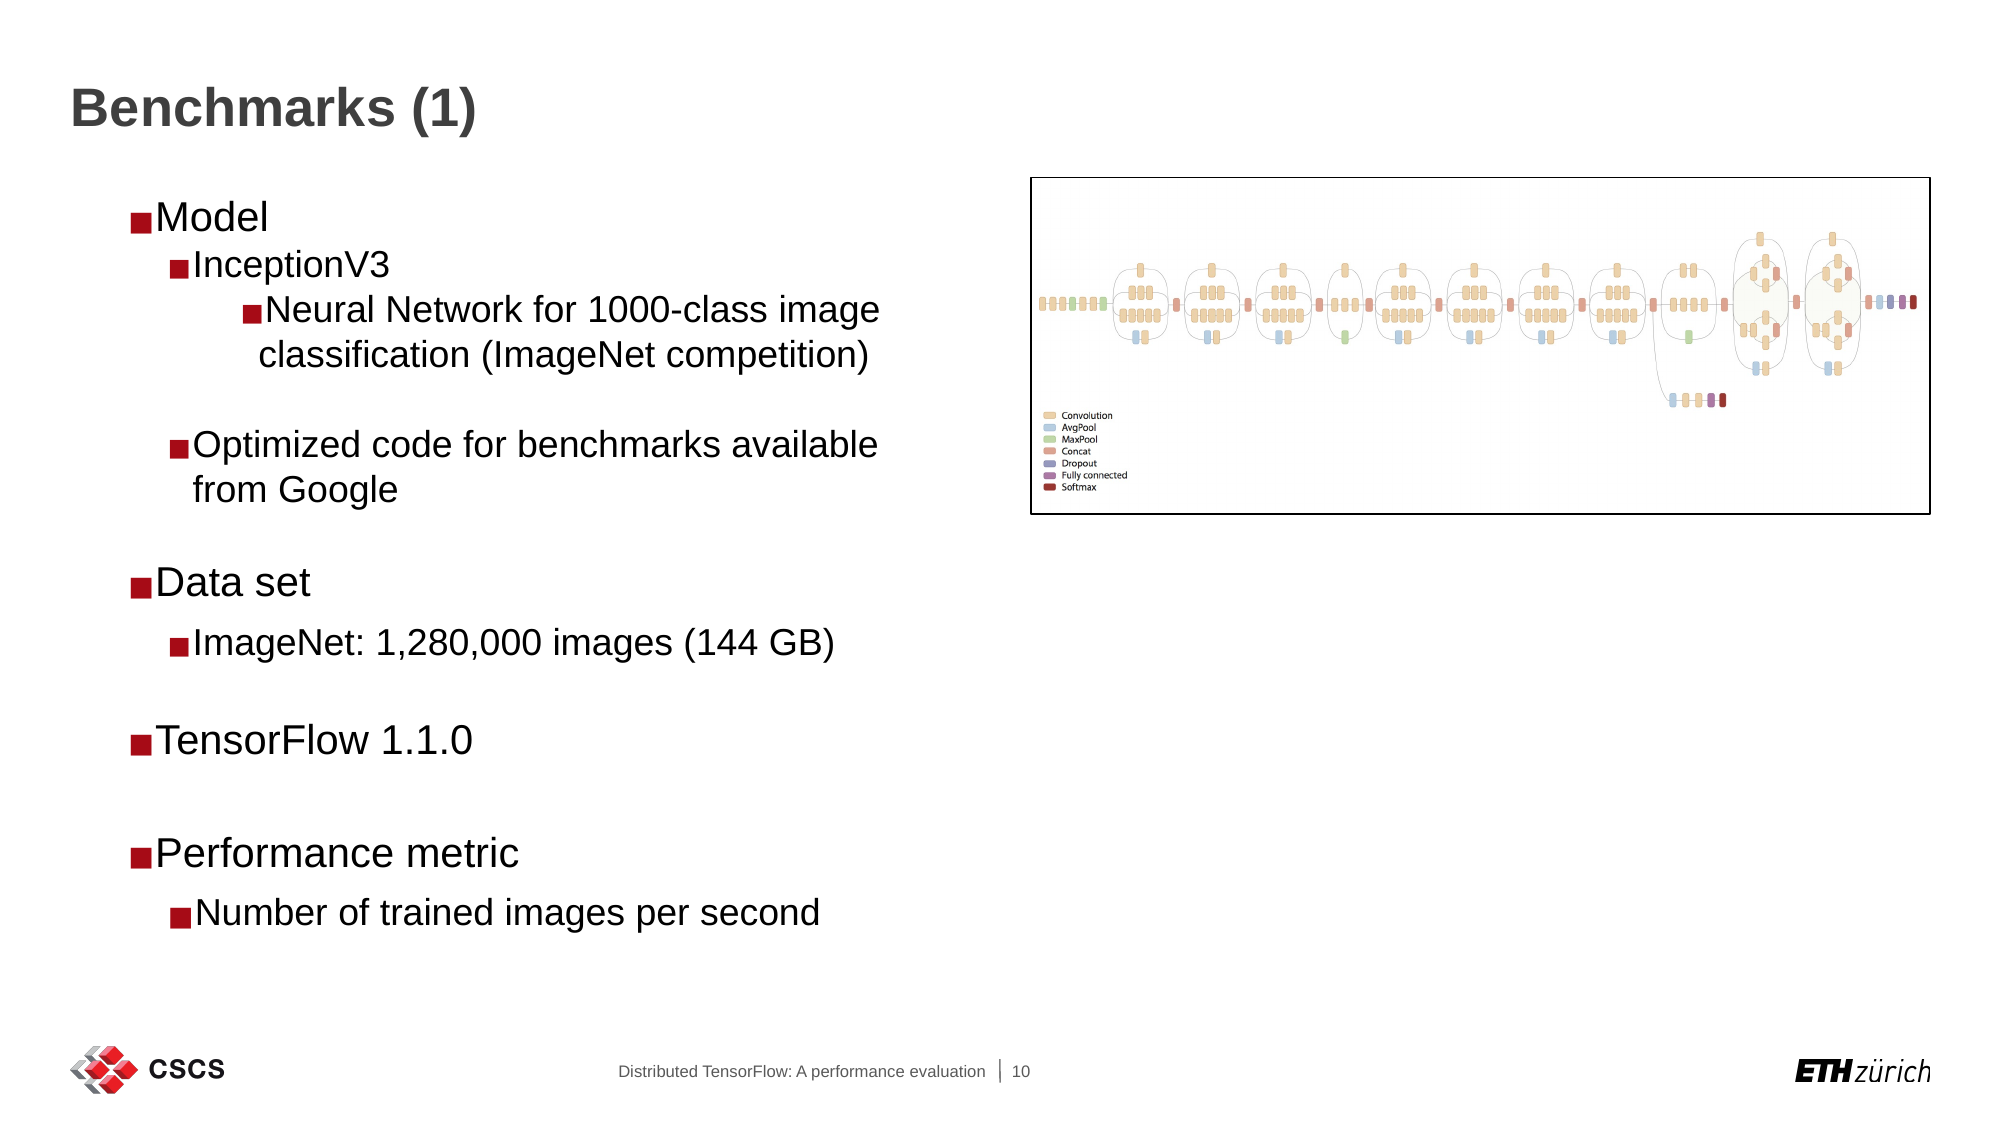

# Benchmarks (1)
Model
InceptionV3
Neural Network for 1000-class image classification (ImageNet competition)
Optimized code for benchmarks available
from Google
Data set
ImageNet: 1,280,000 images (144 GB)
TensorFlow 1.1.0
Performance metric
Number of trained images per second
Distributed TensorFlow: A performance evaluation